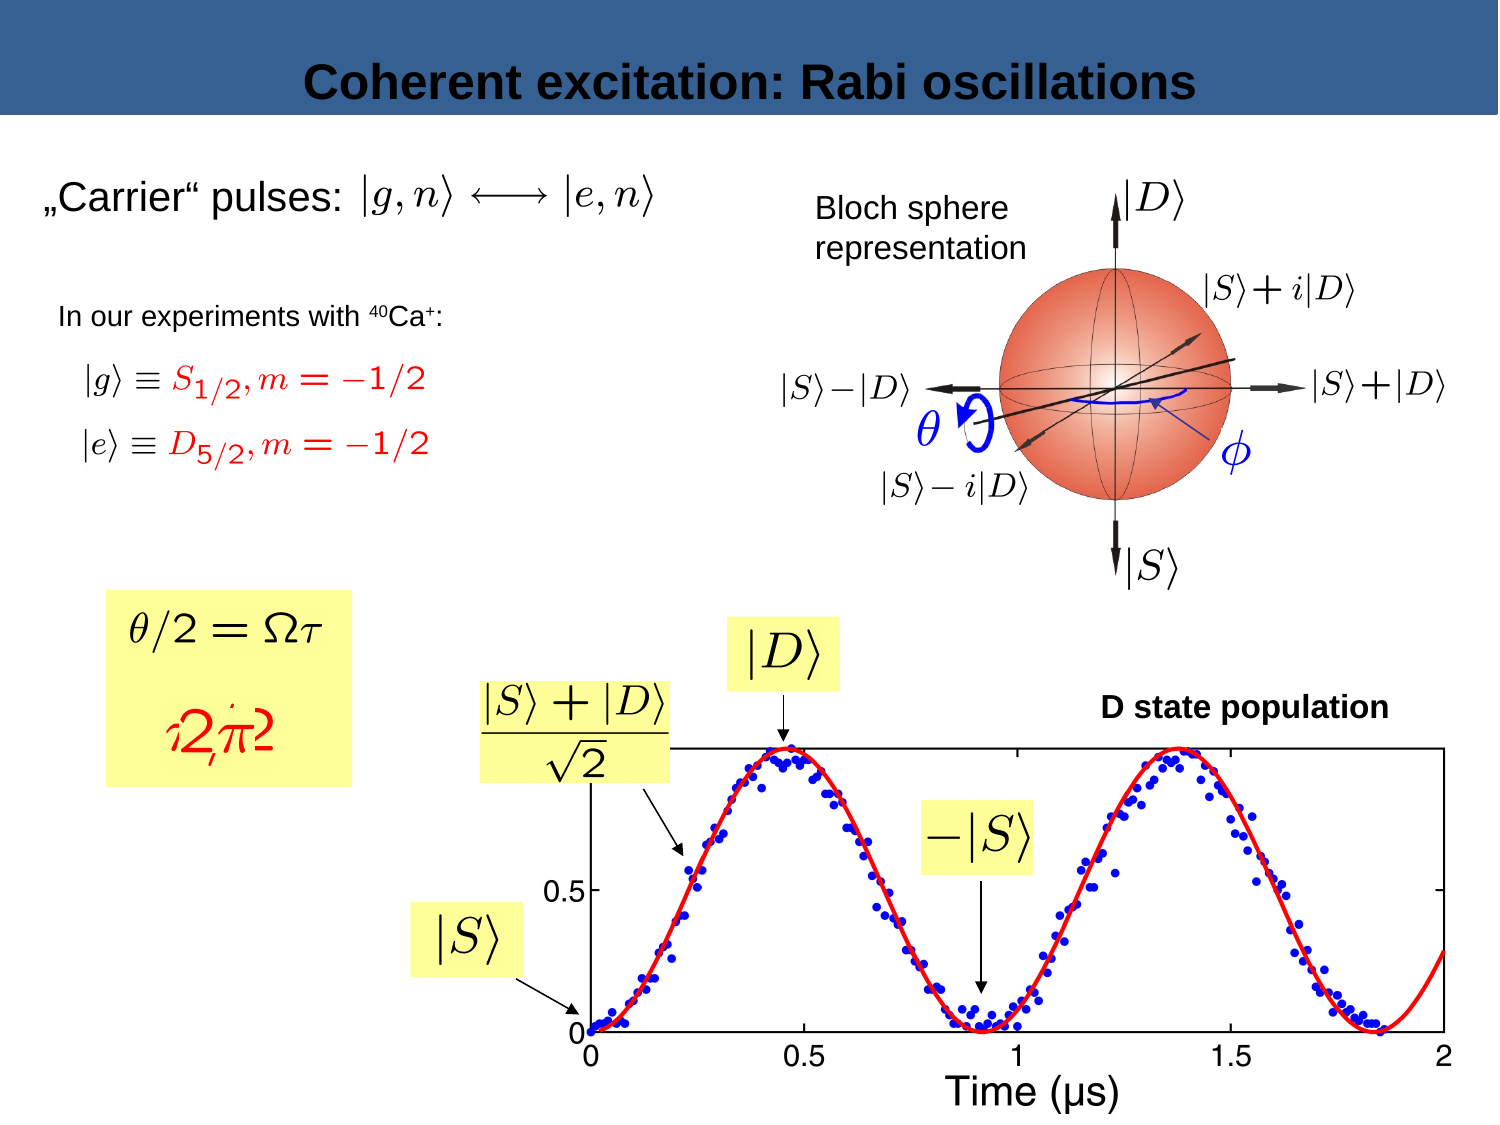

Coherent excitation: Rabi oscillations
„Carrier“ pulses:
Bloch sphere
representation
In our experiments with 40Ca+:
D state population